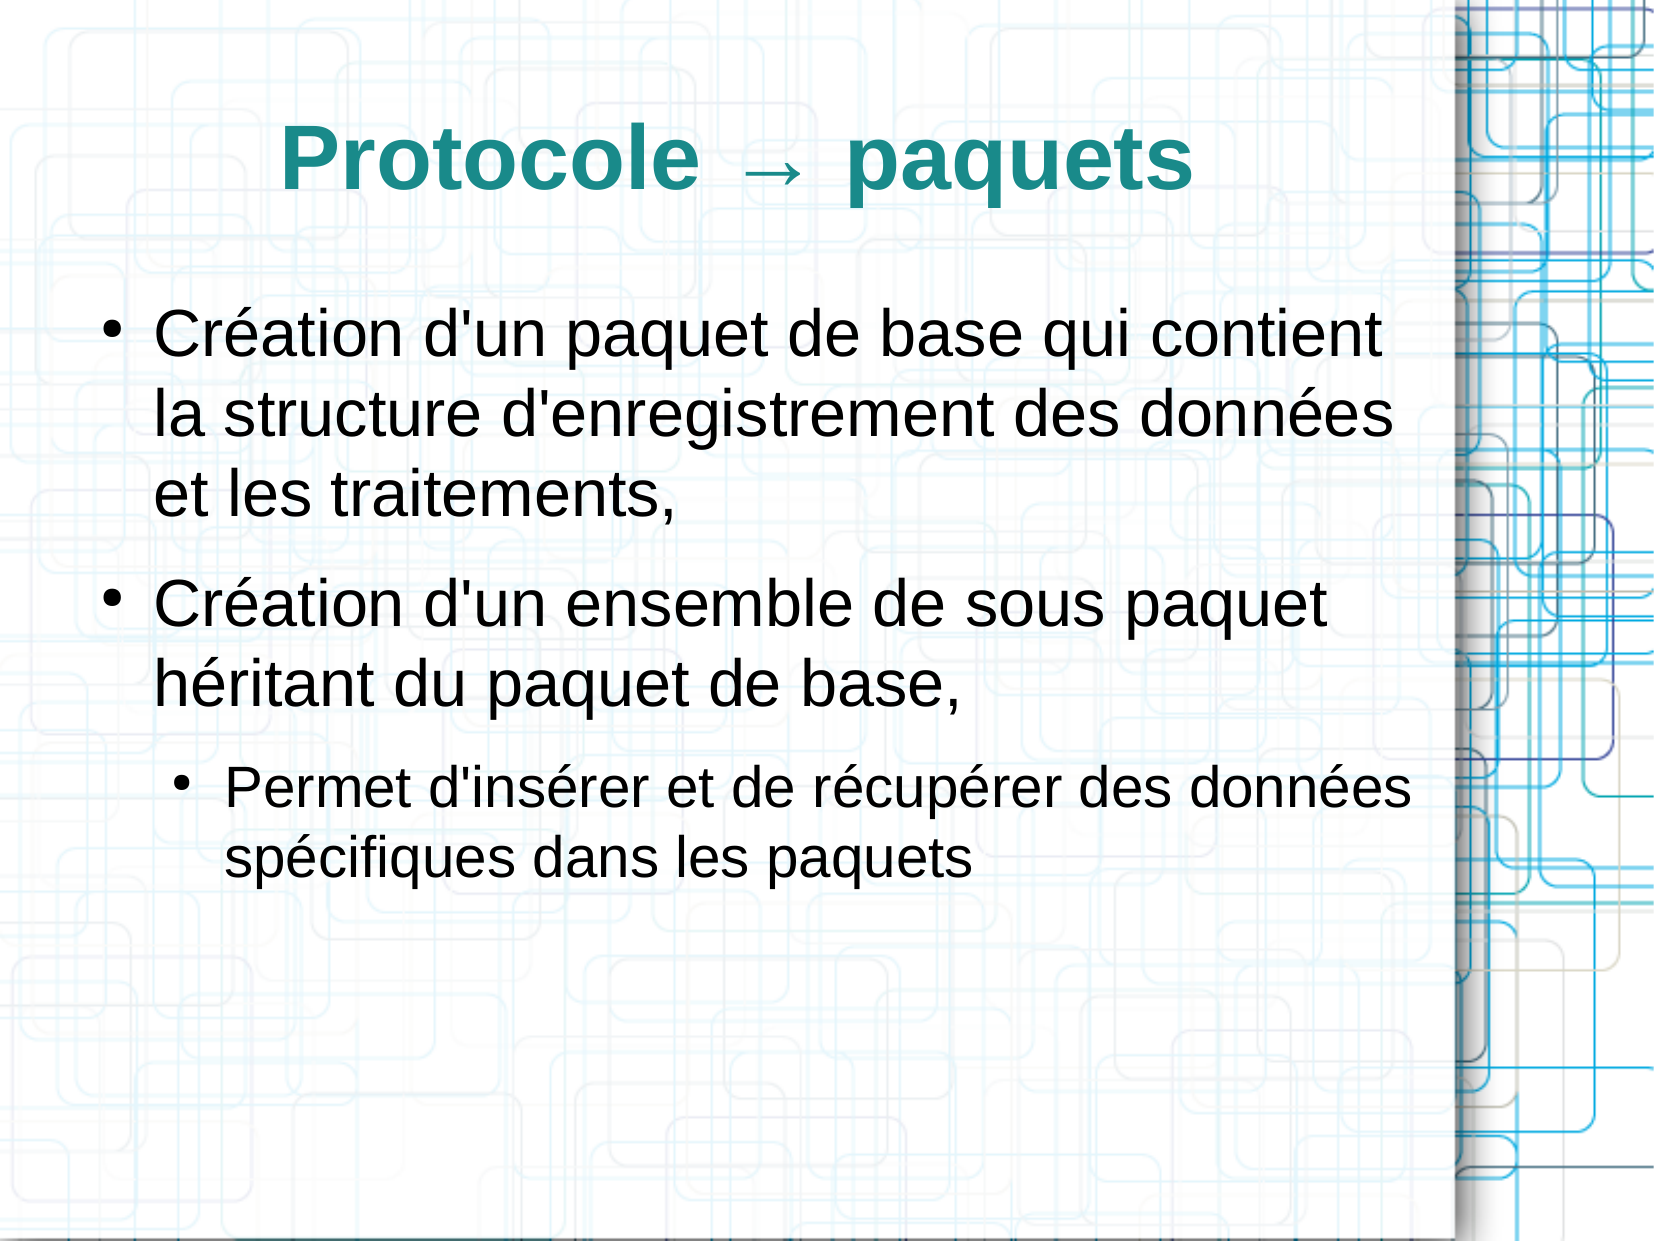

# Protocole → paquets
Création d'un paquet de base qui contient la structure d'enregistrement des données et les traitements,
Création d'un ensemble de sous paquet héritant du paquet de base,
Permet d'insérer et de récupérer des données spécifiques dans les paquets